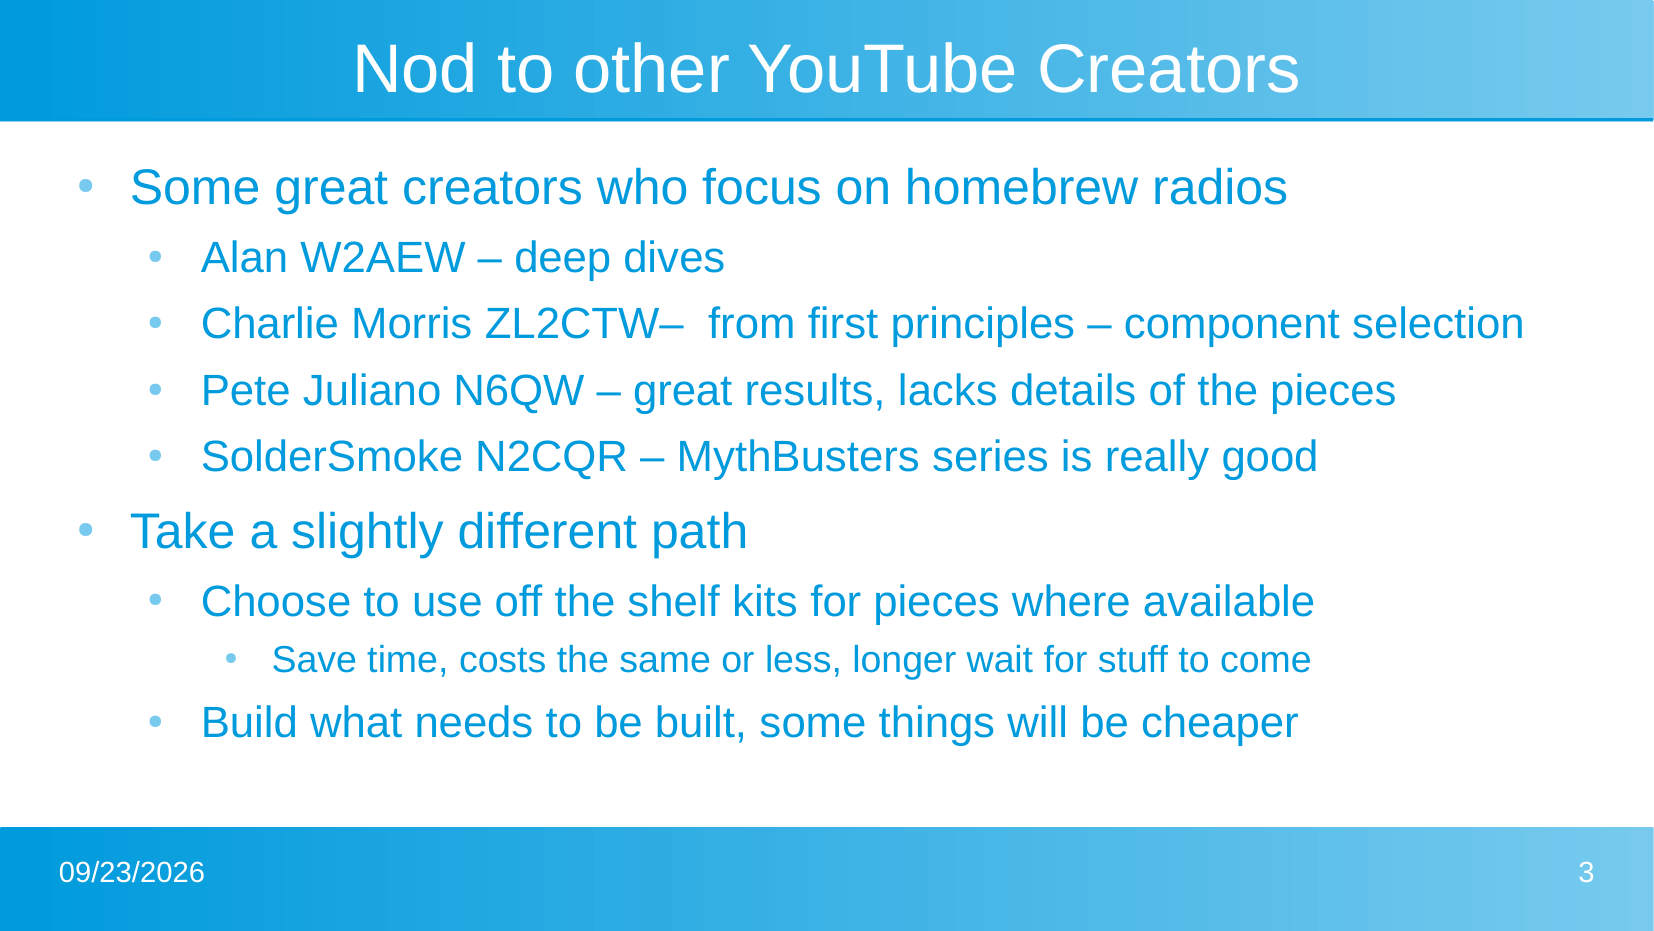

# Nod to other YouTube Creators
Some great creators who focus on homebrew radios
Alan W2AEW – deep dives
Charlie Morris ZL2CTW– from first principles – component selection
Pete Juliano N6QW – great results, lacks details of the pieces
SolderSmoke N2CQR – MythBusters series is really good
Take a slightly different path
Choose to use off the shelf kits for pieces where available
Save time, costs the same or less, longer wait for stuff to come
Build what needs to be built, some things will be cheaper
3